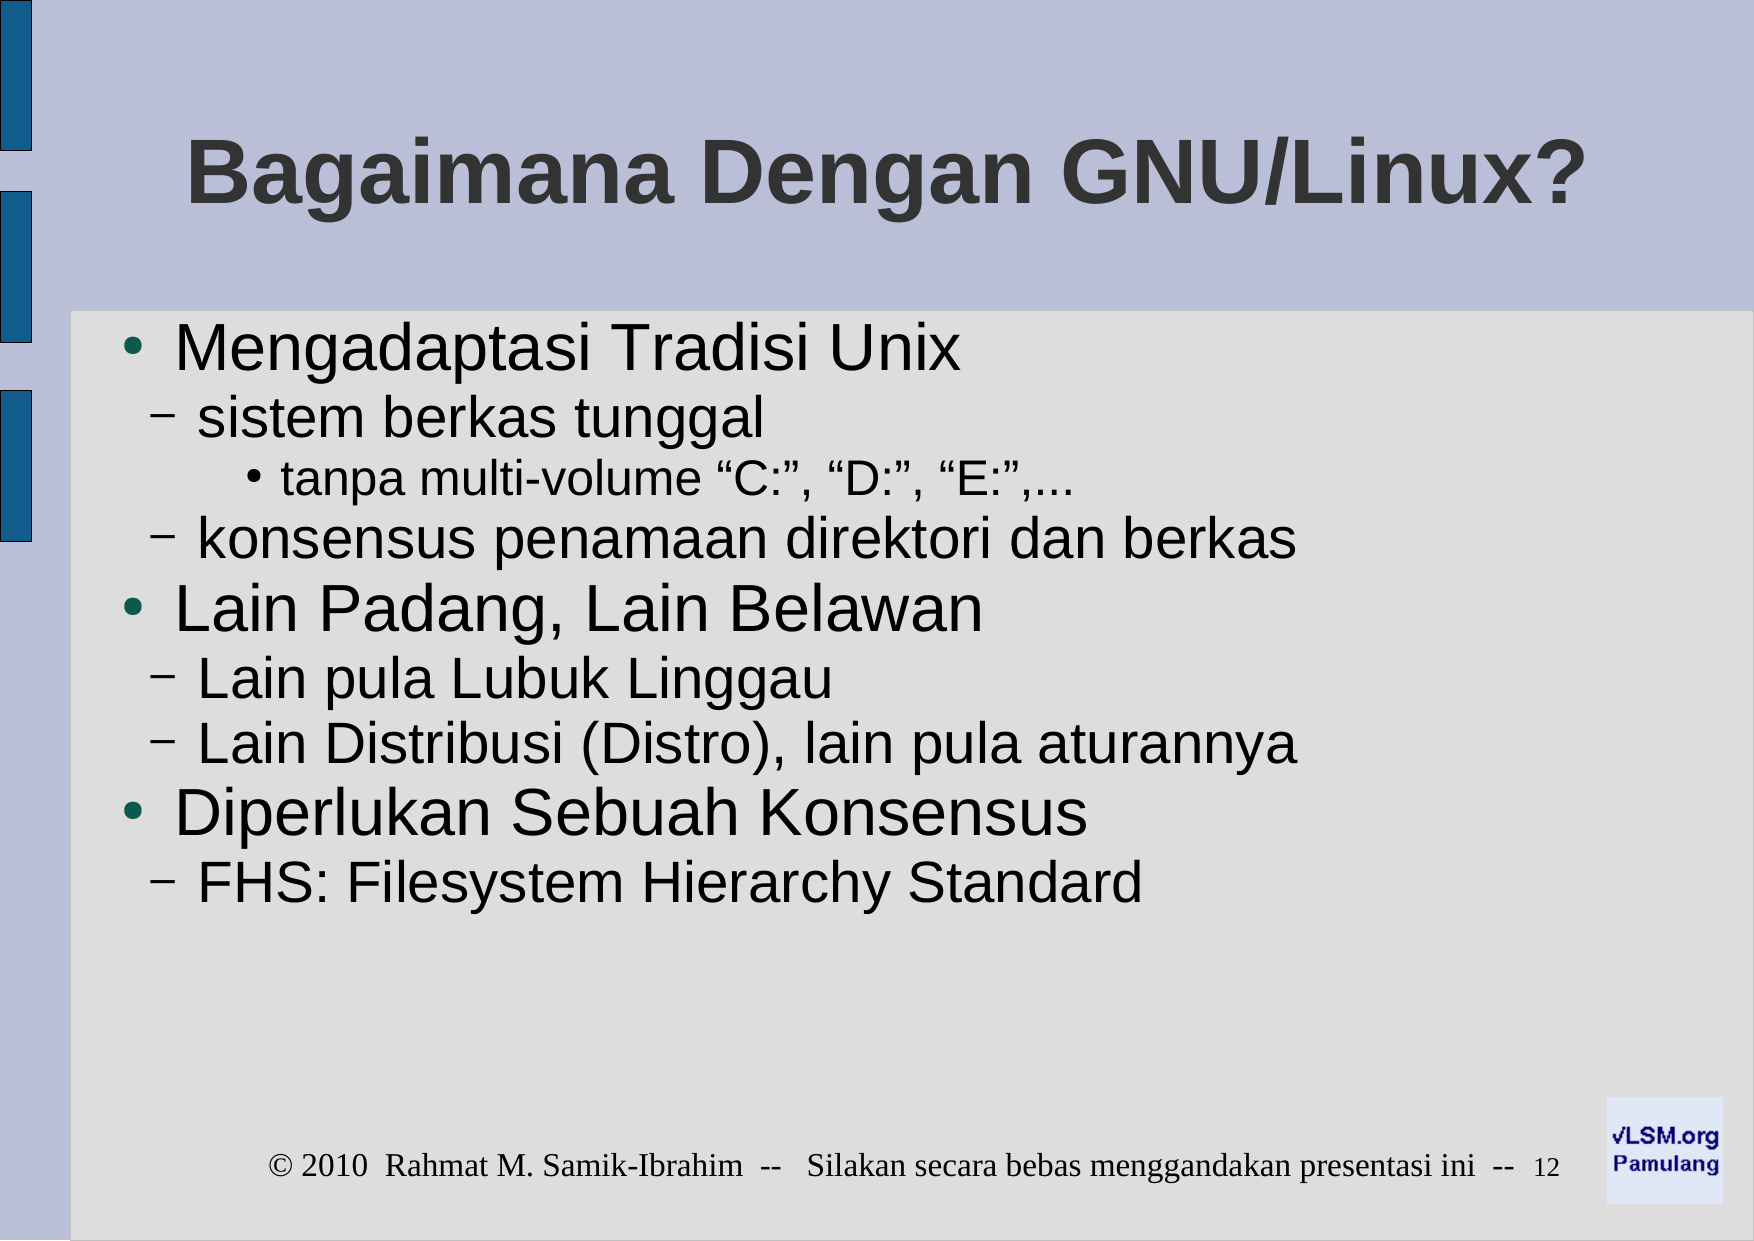

# Bagaimana Dengan GNU/Linux?
Mengadaptasi Tradisi Unix
sistem berkas tunggal
tanpa multi-volume “C:”, “D:”, “E:”,...
konsensus penamaan direktori dan berkas
Lain Padang, Lain Belawan
Lain pula Lubuk Linggau
Lain Distribusi (Distro), lain pula aturannya
Diperlukan Sebuah Konsensus
FHS: Filesystem Hierarchy Standard